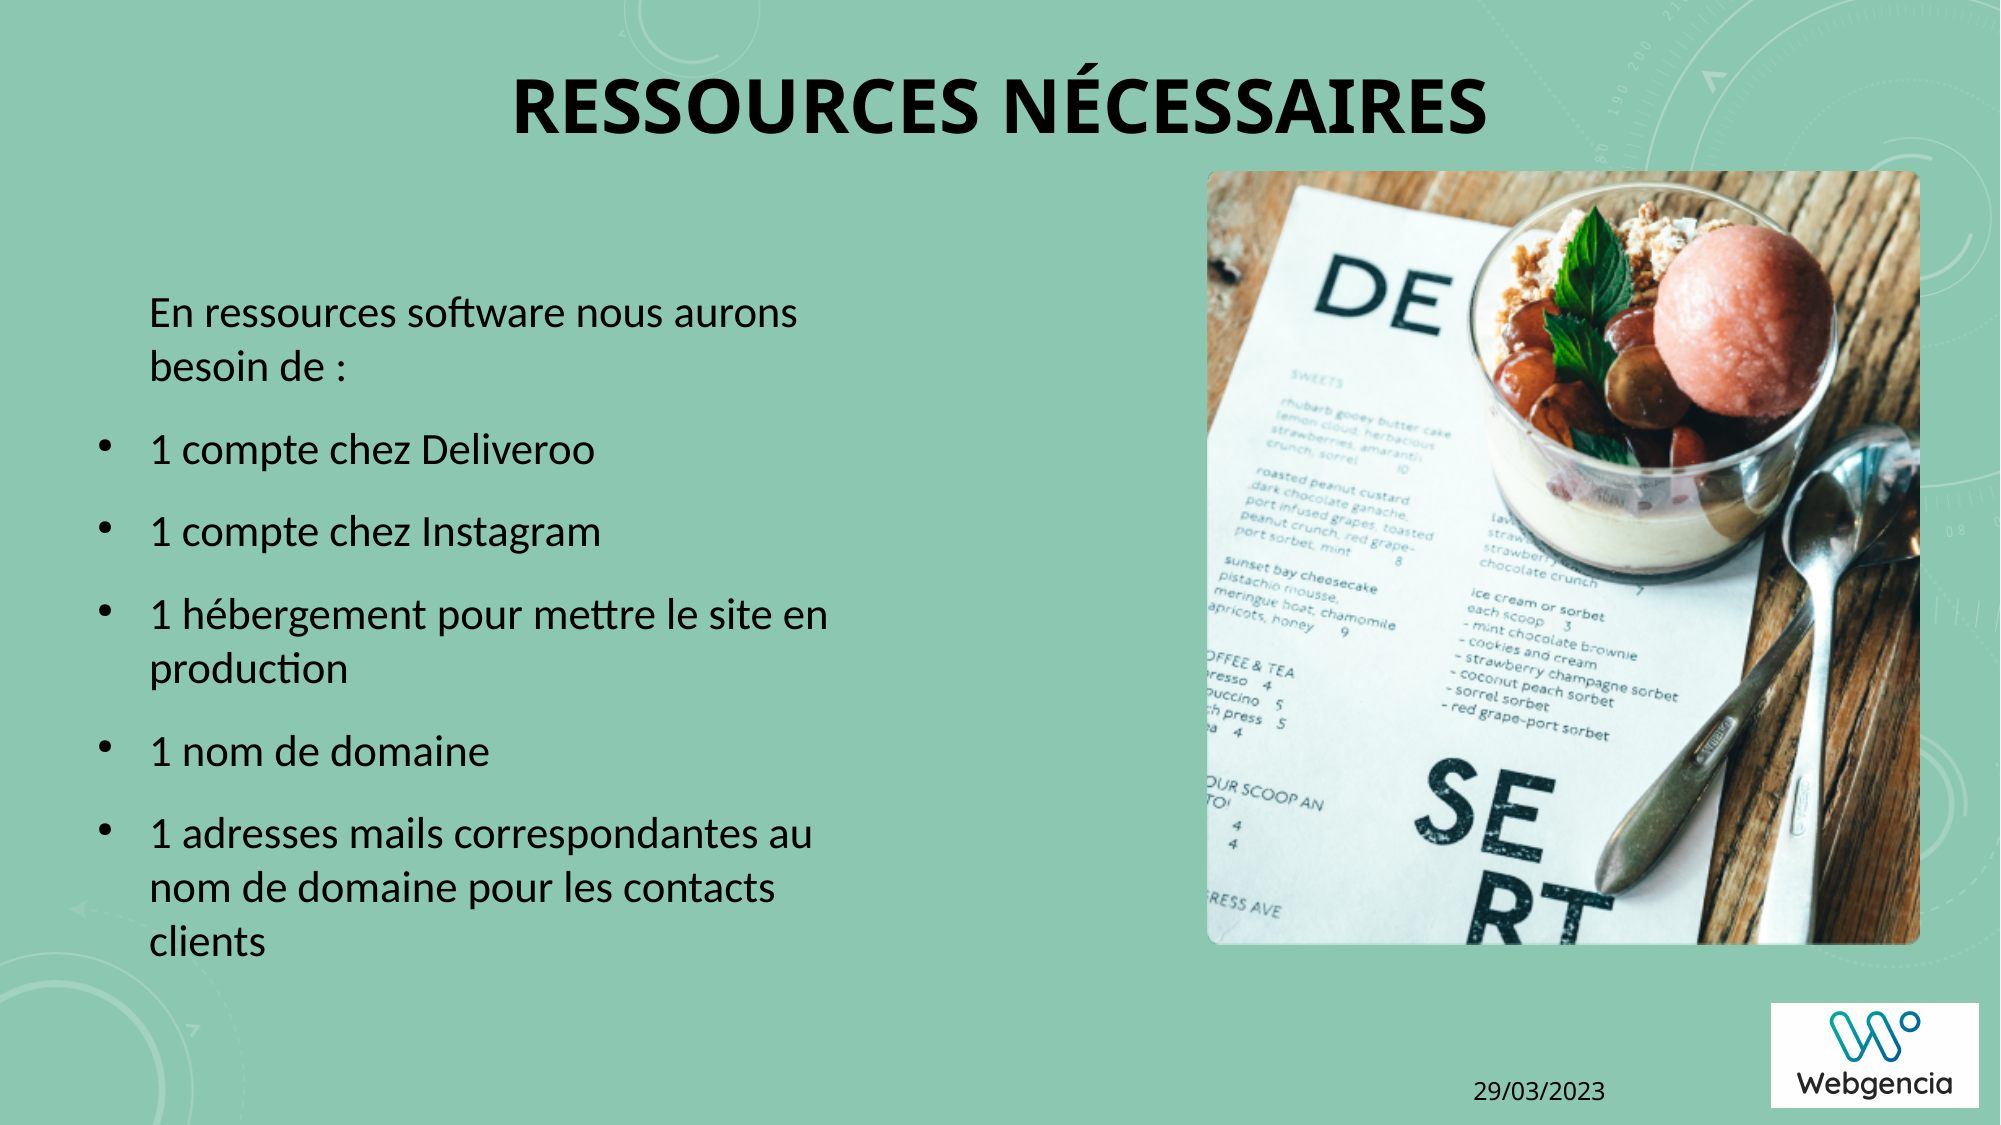

# Ressources nécessaires
En ressources software nous aurons besoin de :
1 compte chez Deliveroo
1 compte chez Instagram
1 hébergement pour mettre le site en production
1 nom de domaine
1 adresses mails correspondantes au nom de domaine pour les contacts clients
29/03/2023